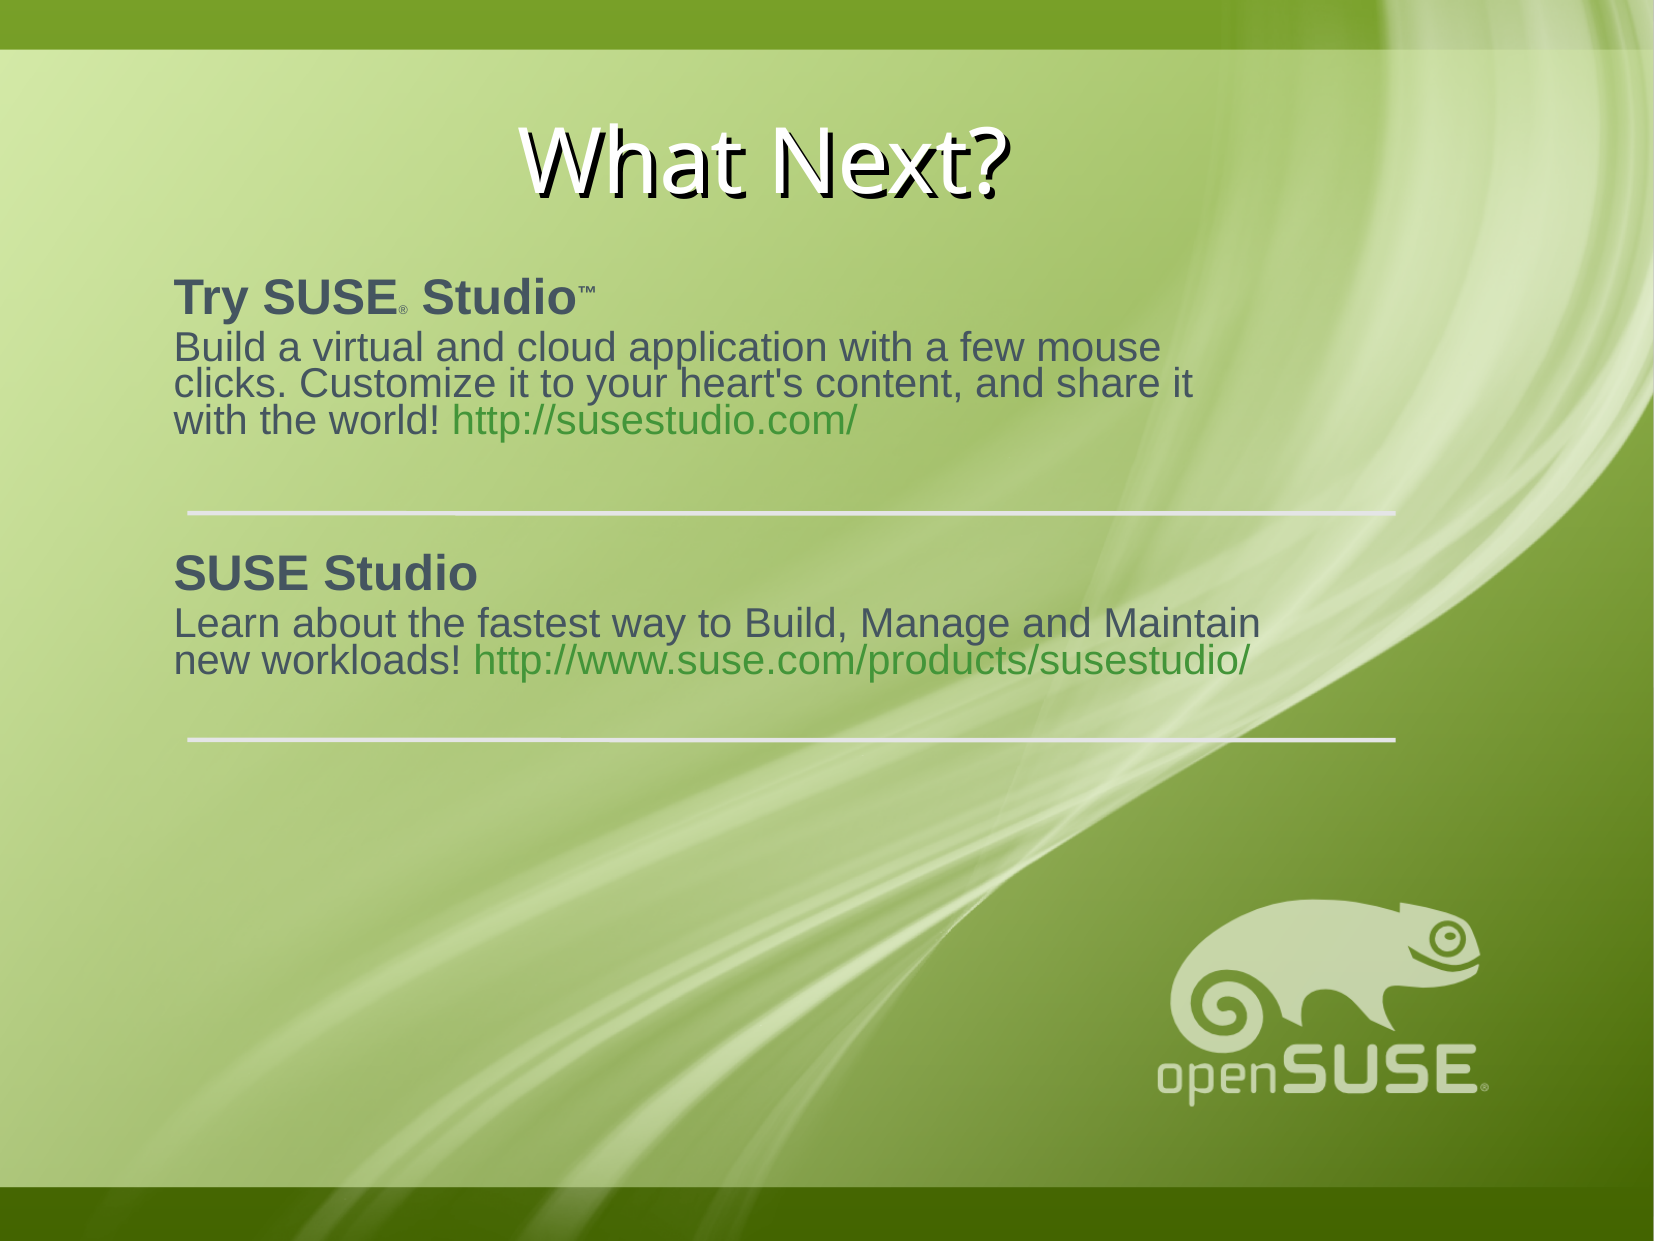

# What Next?
Try SUSE® Studio™
Build a virtual and cloud application with a few mouse clicks. Customize it to your heart's content, and share it with the world! http://susestudio.com/
SUSE Studio
Learn about the fastest way to Build, Manage and Maintain new workloads! http://www.suse.com/products/susestudio/